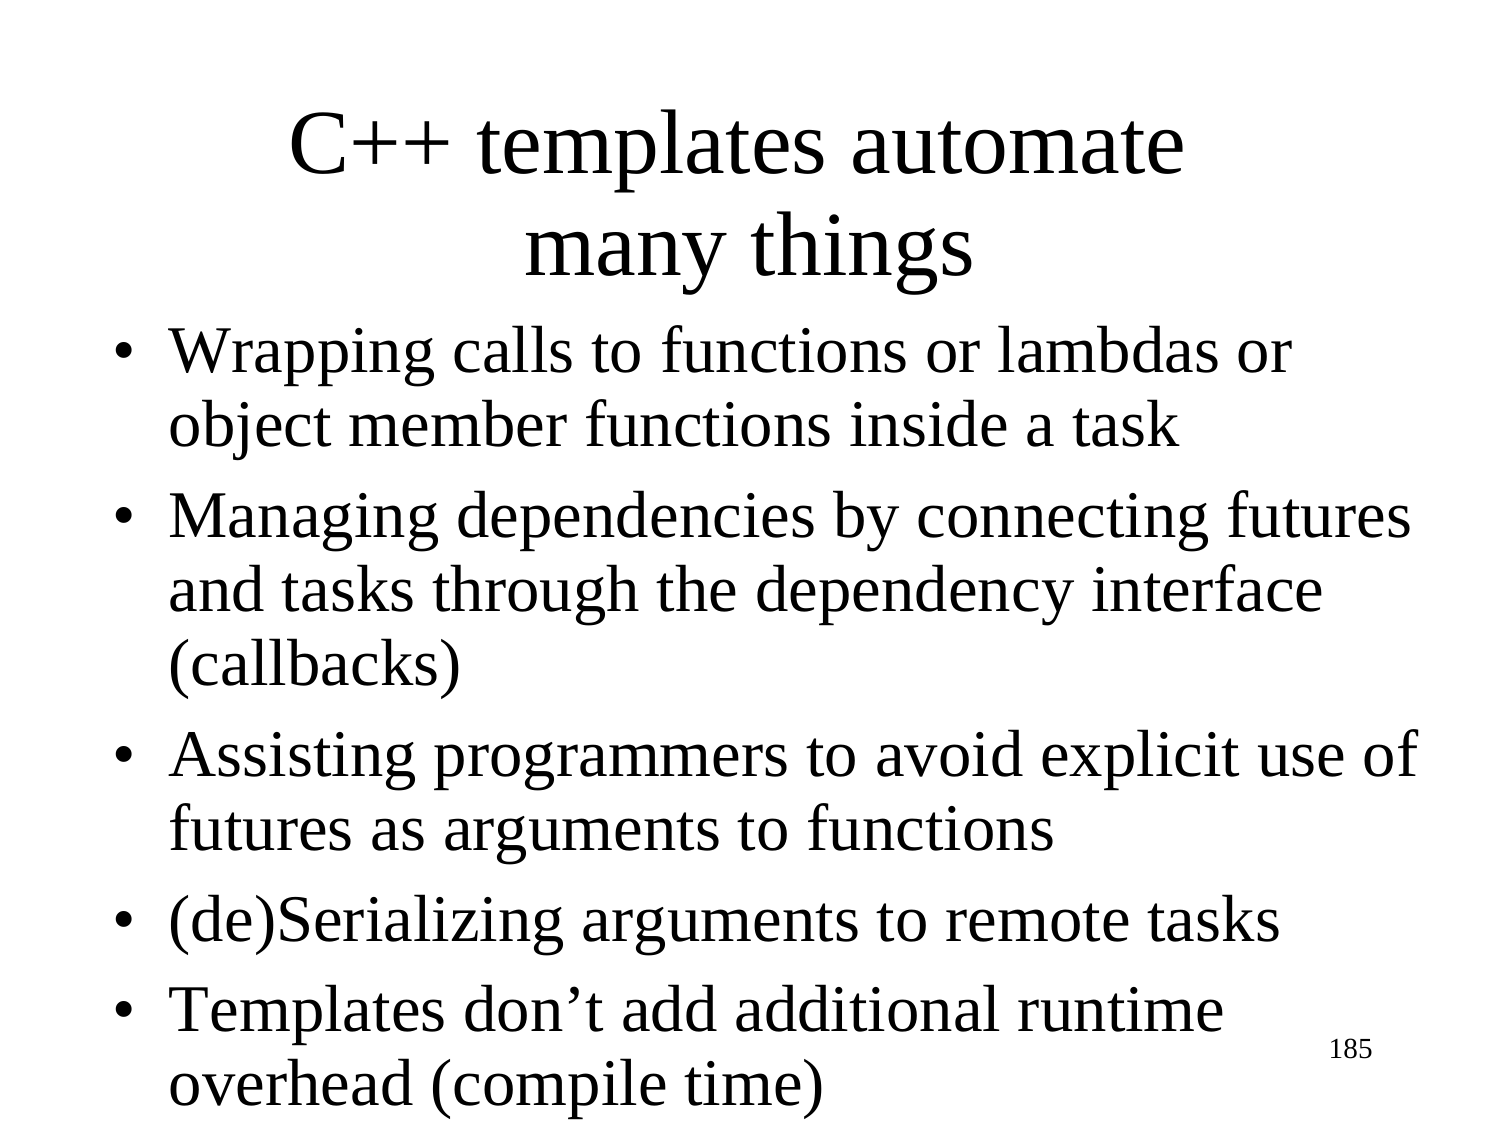

# C++ templates automate many things
Wrapping calls to functions or lambdas or object member functions inside a task
Managing dependencies by connecting futures and tasks through the dependency interface (callbacks)
Assisting programmers to avoid explicit use of futures as arguments to functions
(de)Serializing arguments to remote tasks
Templates don’t add additional runtime overhead (compile time)
185